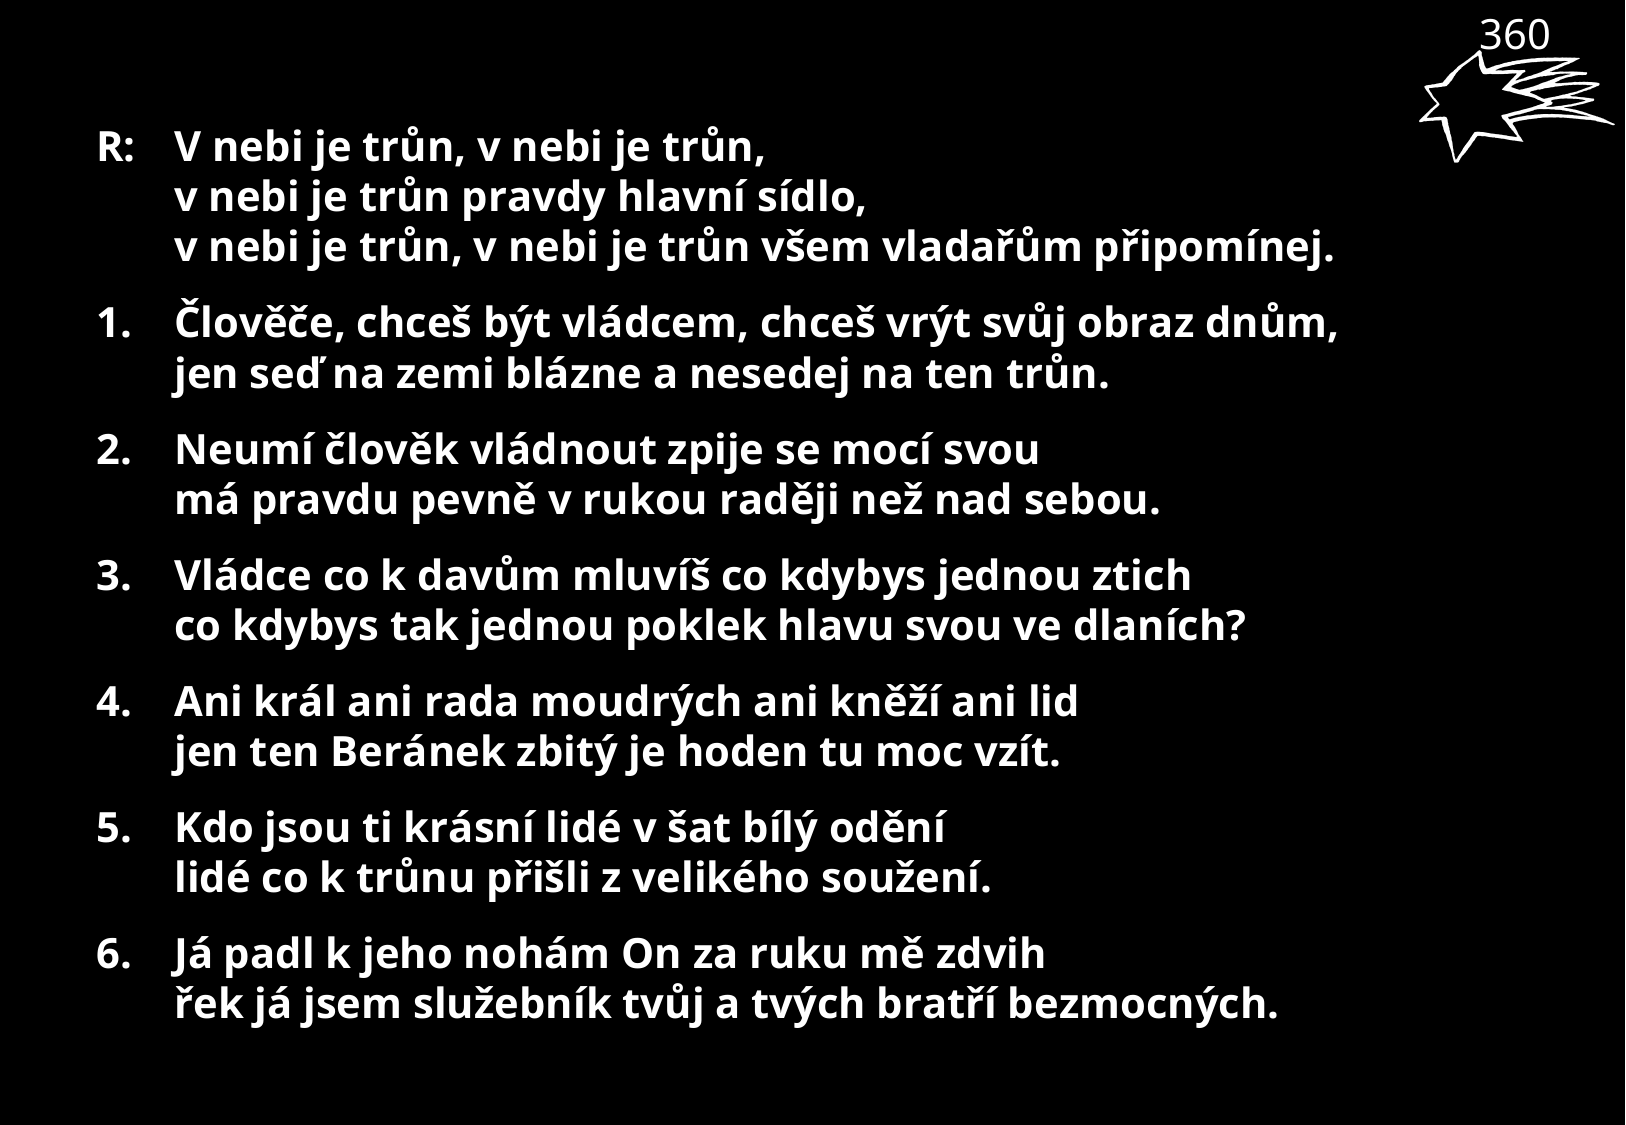

360
# R: 	V nebi je trůn, v nebi je trůn, v nebi je trůn pravdy hlavní sídlo, v nebi je trůn, v nebi je trůn všem vladařům připomínej.
Člověče, chceš být vládcem, chceš vrýt svůj obraz dnům,
jen seď na zemi blázne a nesedej na ten trůn.
Neumí člověk vládnout zpije se mocí svou
má pravdu pevně v rukou raději než nad sebou.
Vládce co k davům mluvíš co kdybys jednou ztich
co kdybys tak jednou poklek hlavu svou ve dlaních?
Ani král ani rada moudrých ani kněží ani lid
jen ten Beránek zbitý je hoden tu moc vzít.
Kdo jsou ti krásní lidé v šat bílý odění
lidé co k trůnu přišli z velikého soužení.
Já padl k jeho nohám On za ruku mě zdvih
řek já jsem služebník tvůj a tvých bratří bezmocných.